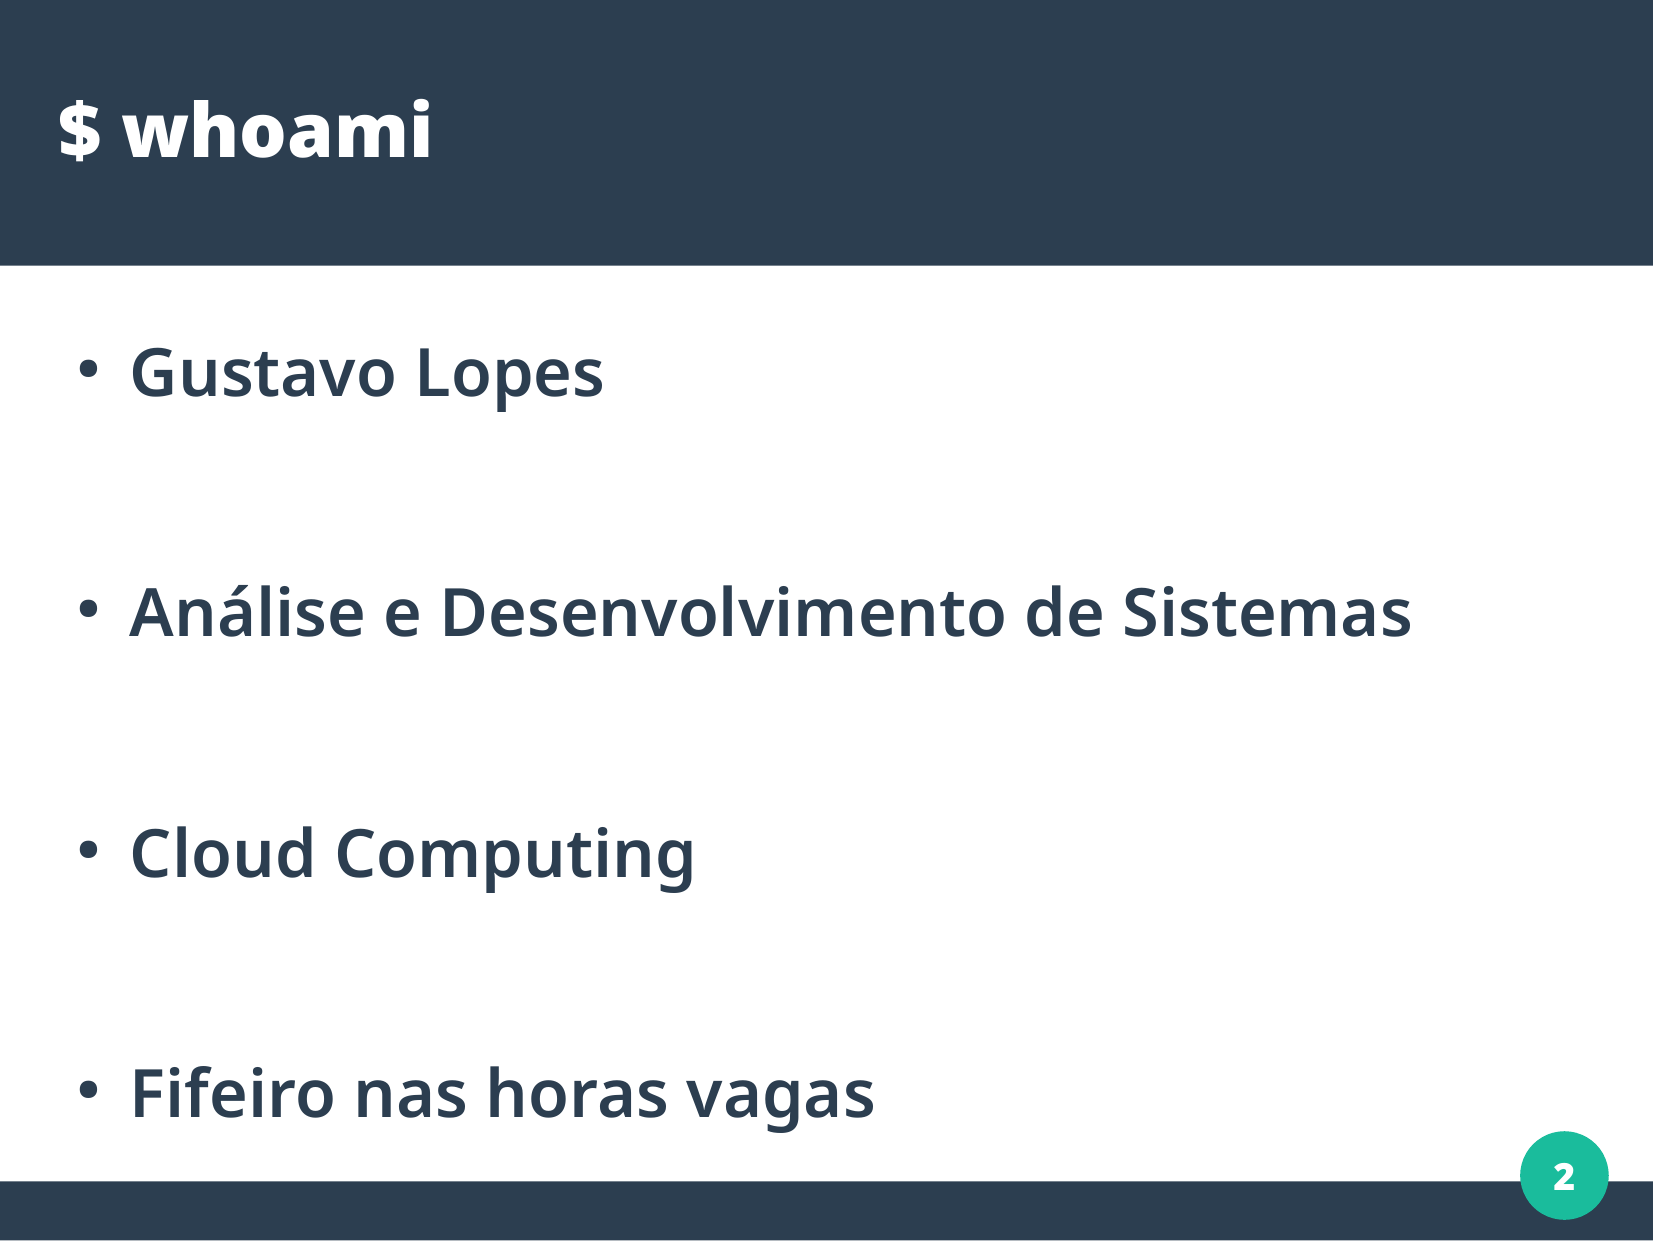

# $ whoami
Gustavo Lopes
Análise e Desenvolvimento de Sistemas
Cloud Computing
Fifeiro nas horas vagas
2